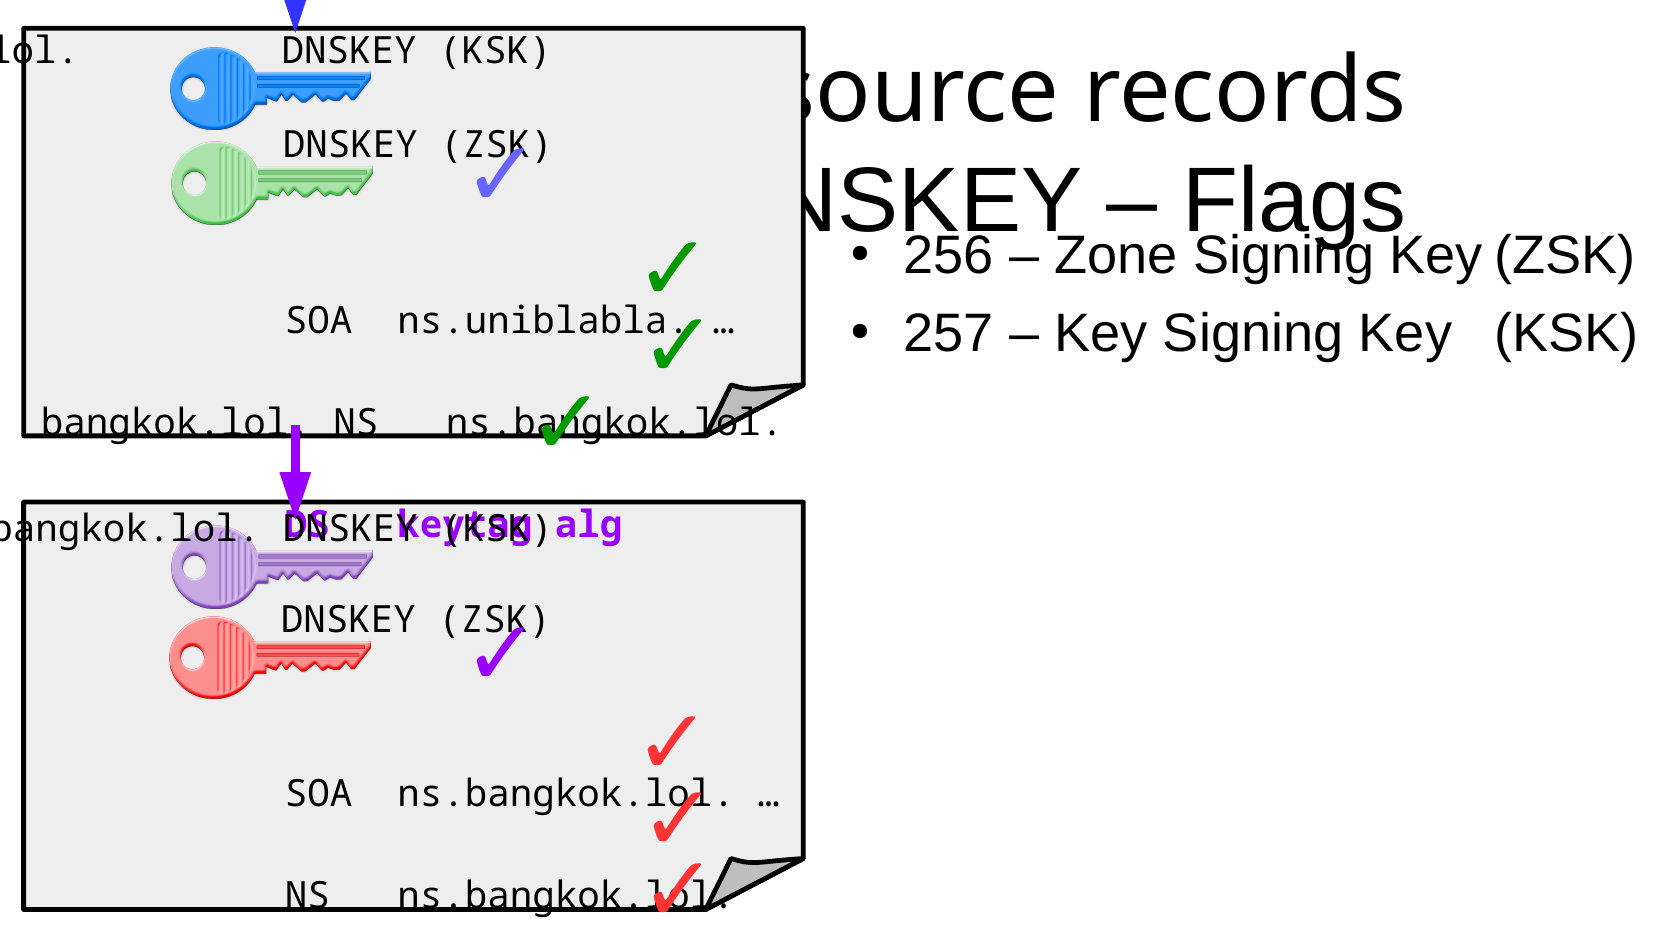

# DNSSEC Resource records DNSKEY – Flags
			 SOA ns.uniblabla. …
bangkok.lol. NS ns.bangkok.lol.
			 DS keytag alg
lol. DNSKEY (KSK)
✓
 DNSKEY (ZSK)
✓
256 – Zone Signing Key	(ZSK)
257 – Key Signing Key	(KSK)
✓
✓
			 SOA ns.bangkok.lol. …
			 NS ns.bangkok.lol.
			 NS ns.nlnetlabs.nl.
bangkok.lol. DNSKEY (KSK)
✓
 DNSKEY (ZSK)
✓
✓
✓